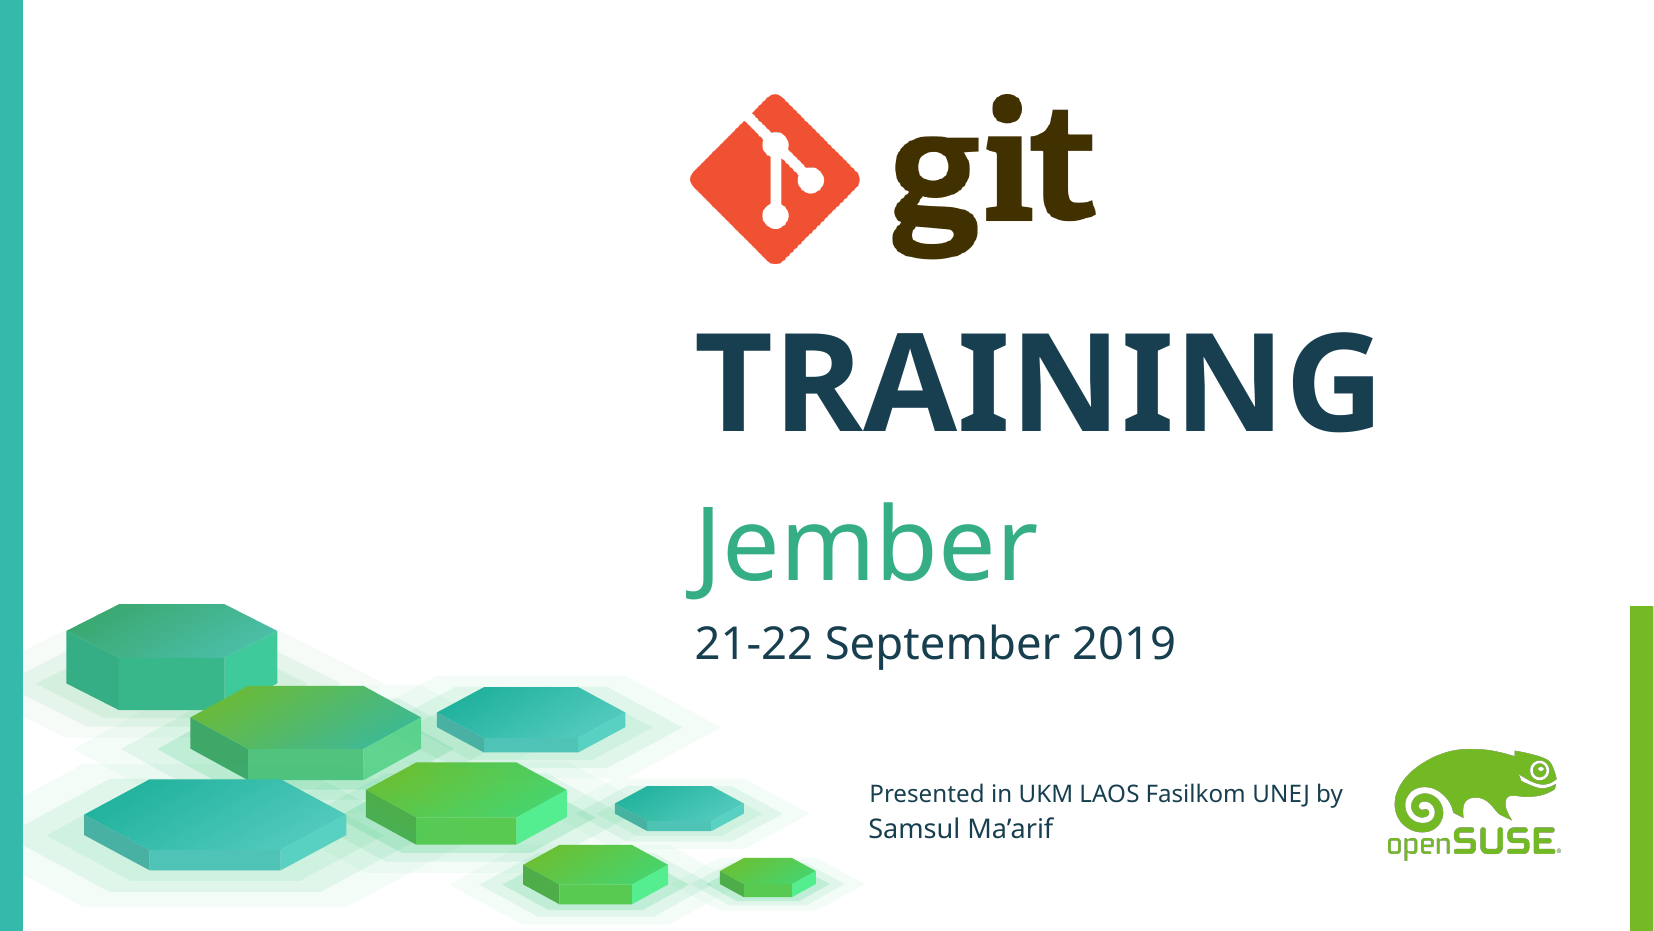

# TRAINING
Jember
21-22 September 2019
Presented in UKM LAOS Fasilkom UNEJ by
Samsul Ma’arif